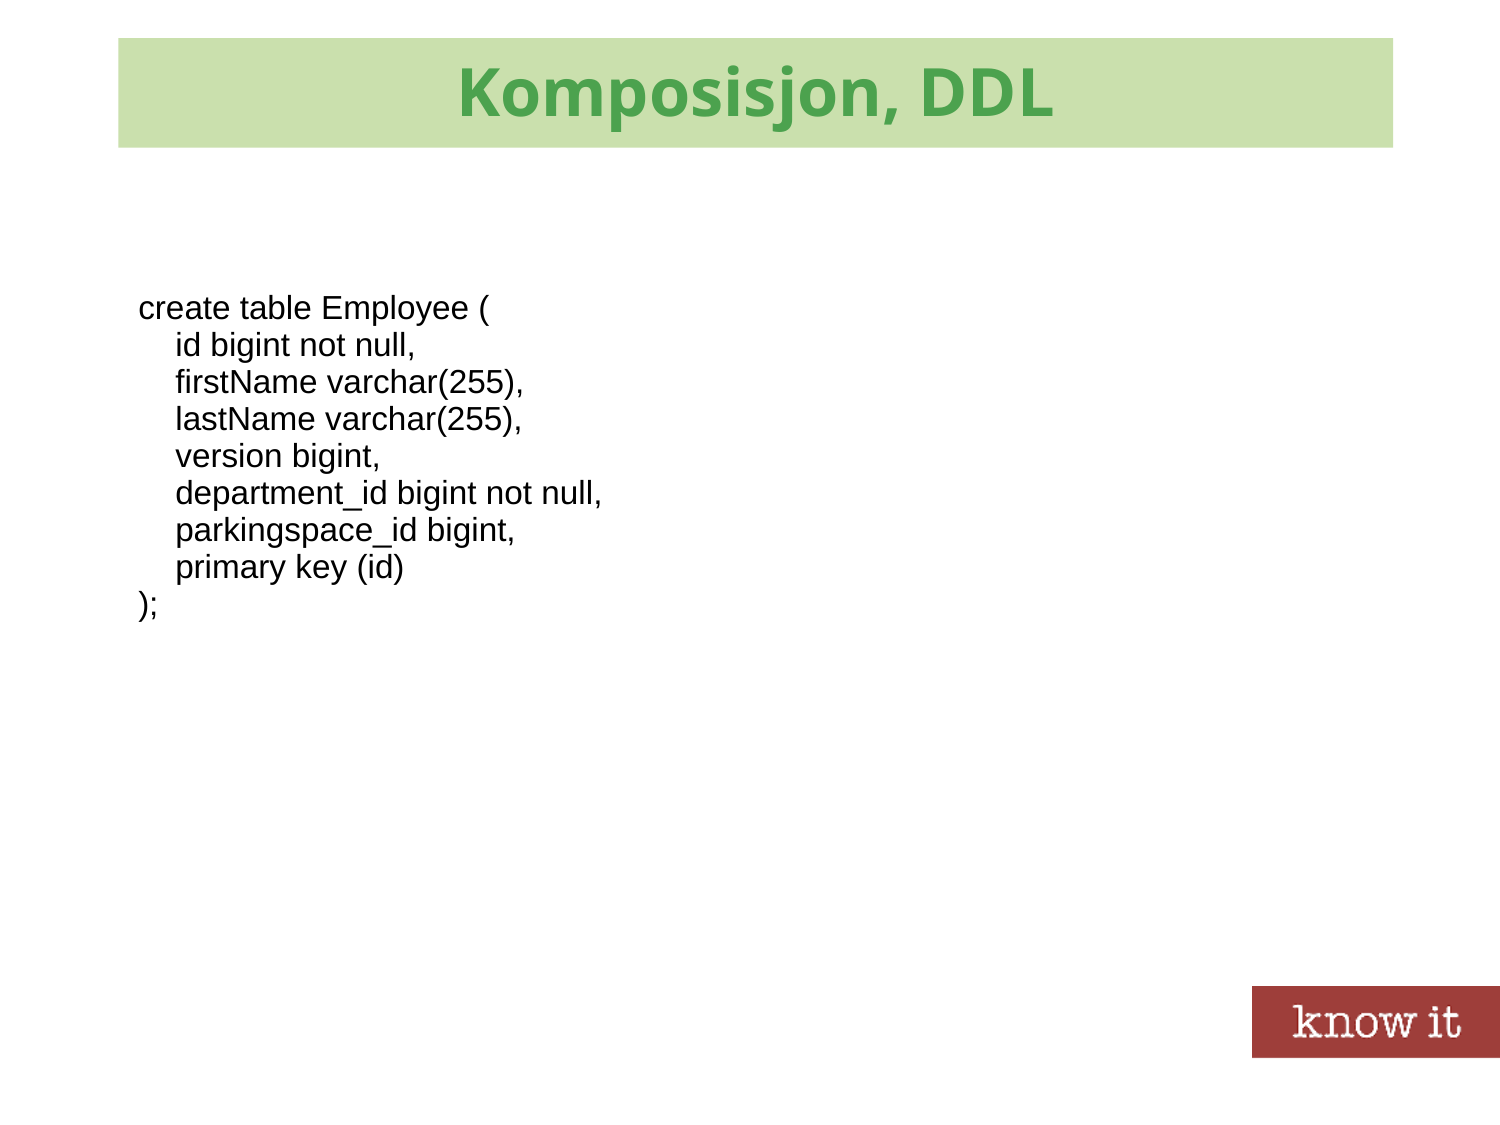

Komposisjon, DDL
 create table Employee (
 id bigint not null,
 firstName varchar(255),
 lastName varchar(255),
 version bigint,
 department_id bigint not null,
 parkingspace_id bigint,
 primary key (id)
 );